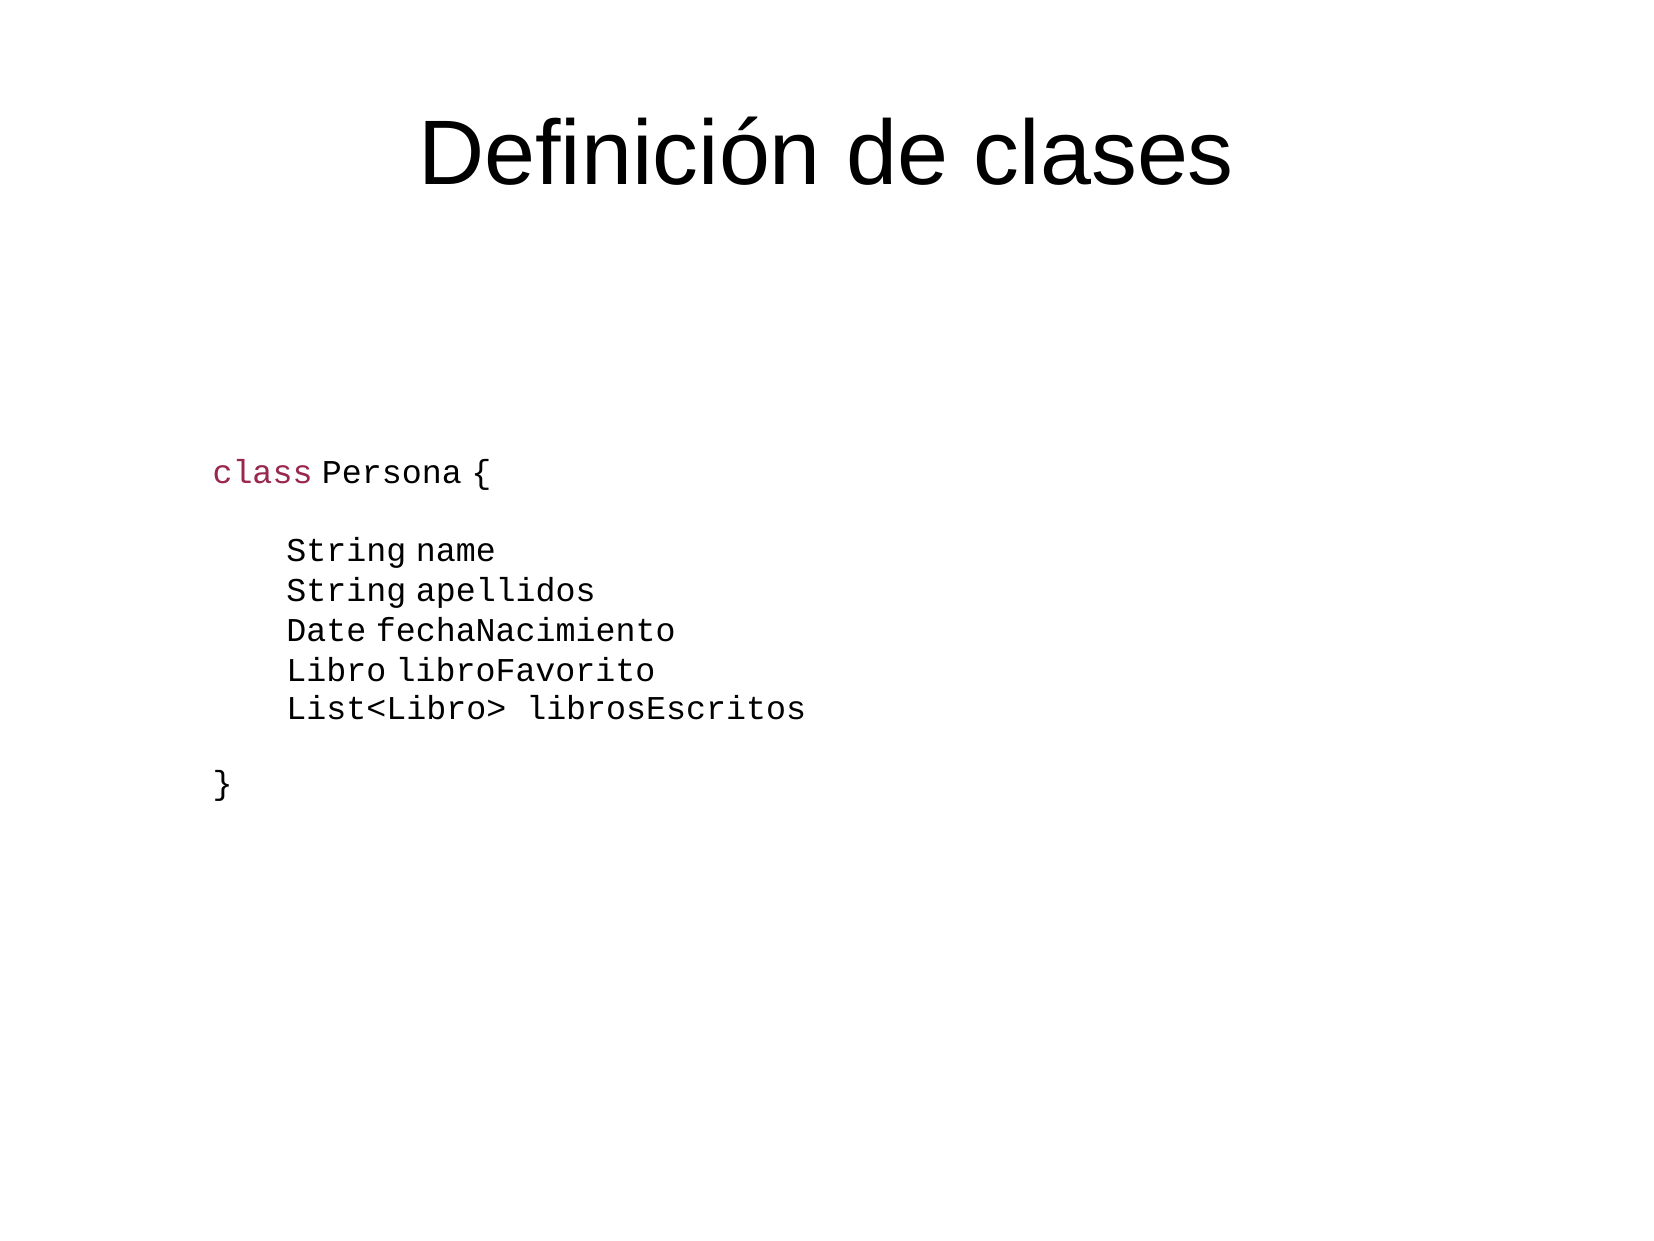

# Definición de clases
class Persona {
	String name
	String apellidos
	Date fechaNacimiento
	Libro libroFavorito
	List<Libro> librosEscritos
}